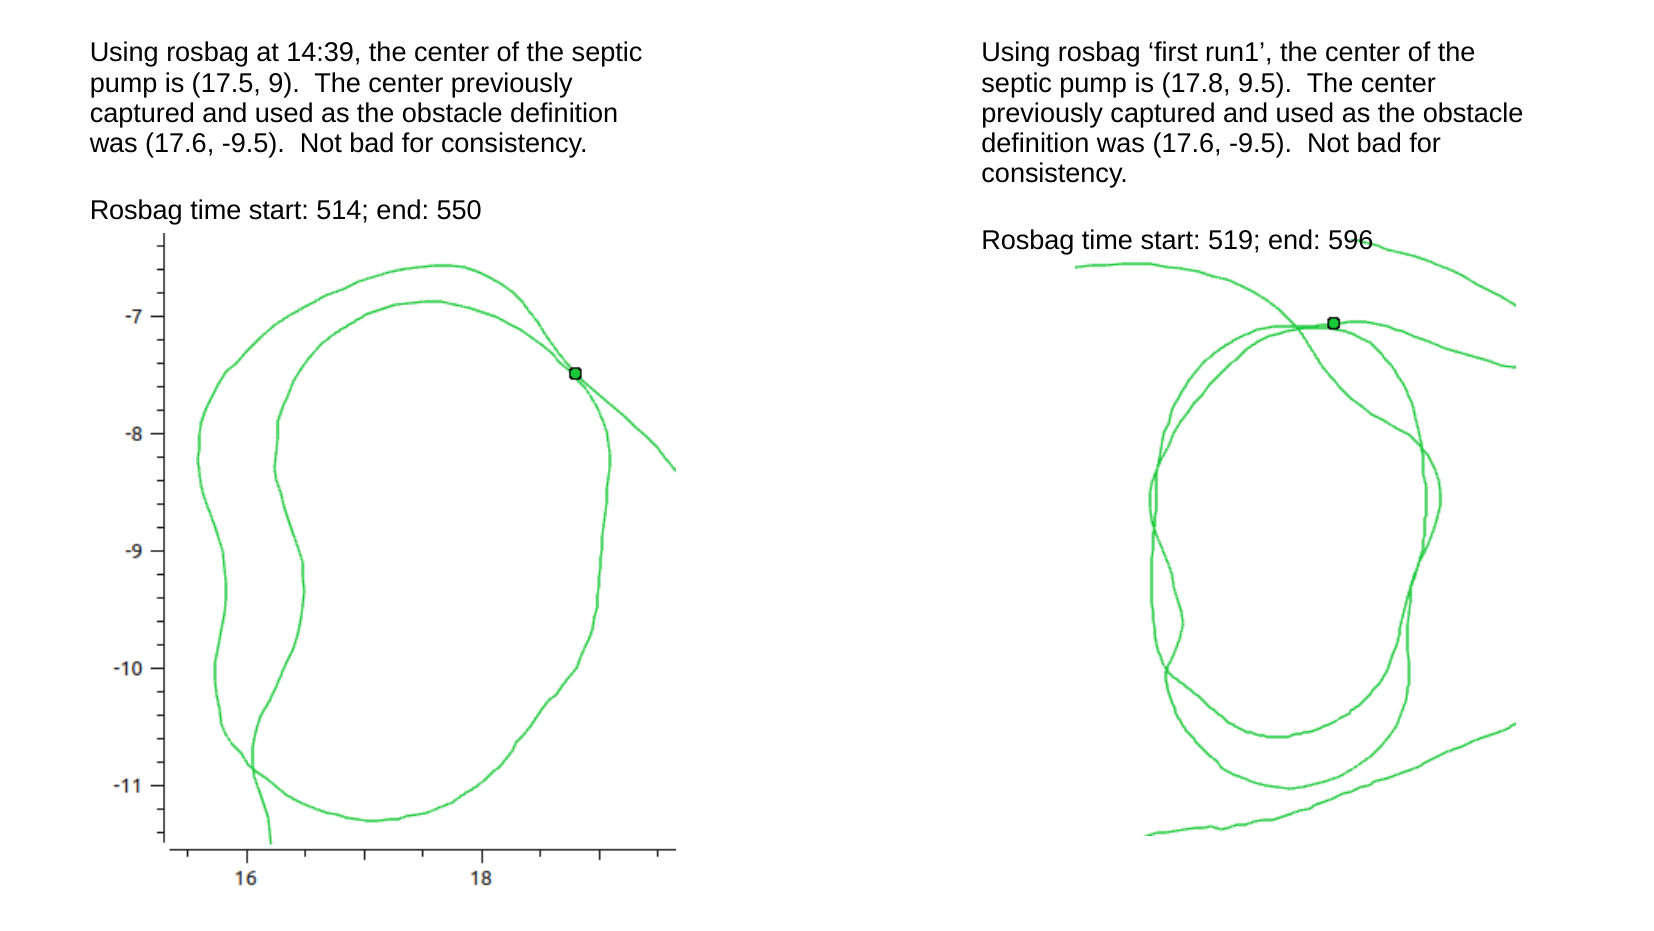

Using rosbag at 14:39, the center of the septic pump is (17.5, 9). The center previously captured and used as the obstacle definition was (17.6, -9.5). Not bad for consistency.
Rosbag time start: 514; end: 550
Using rosbag ‘first run1’, the center of the septic pump is (17.8, 9.5). The center previously captured and used as the obstacle definition was (17.6, -9.5). Not bad for consistency.
Rosbag time start: 519; end: 596